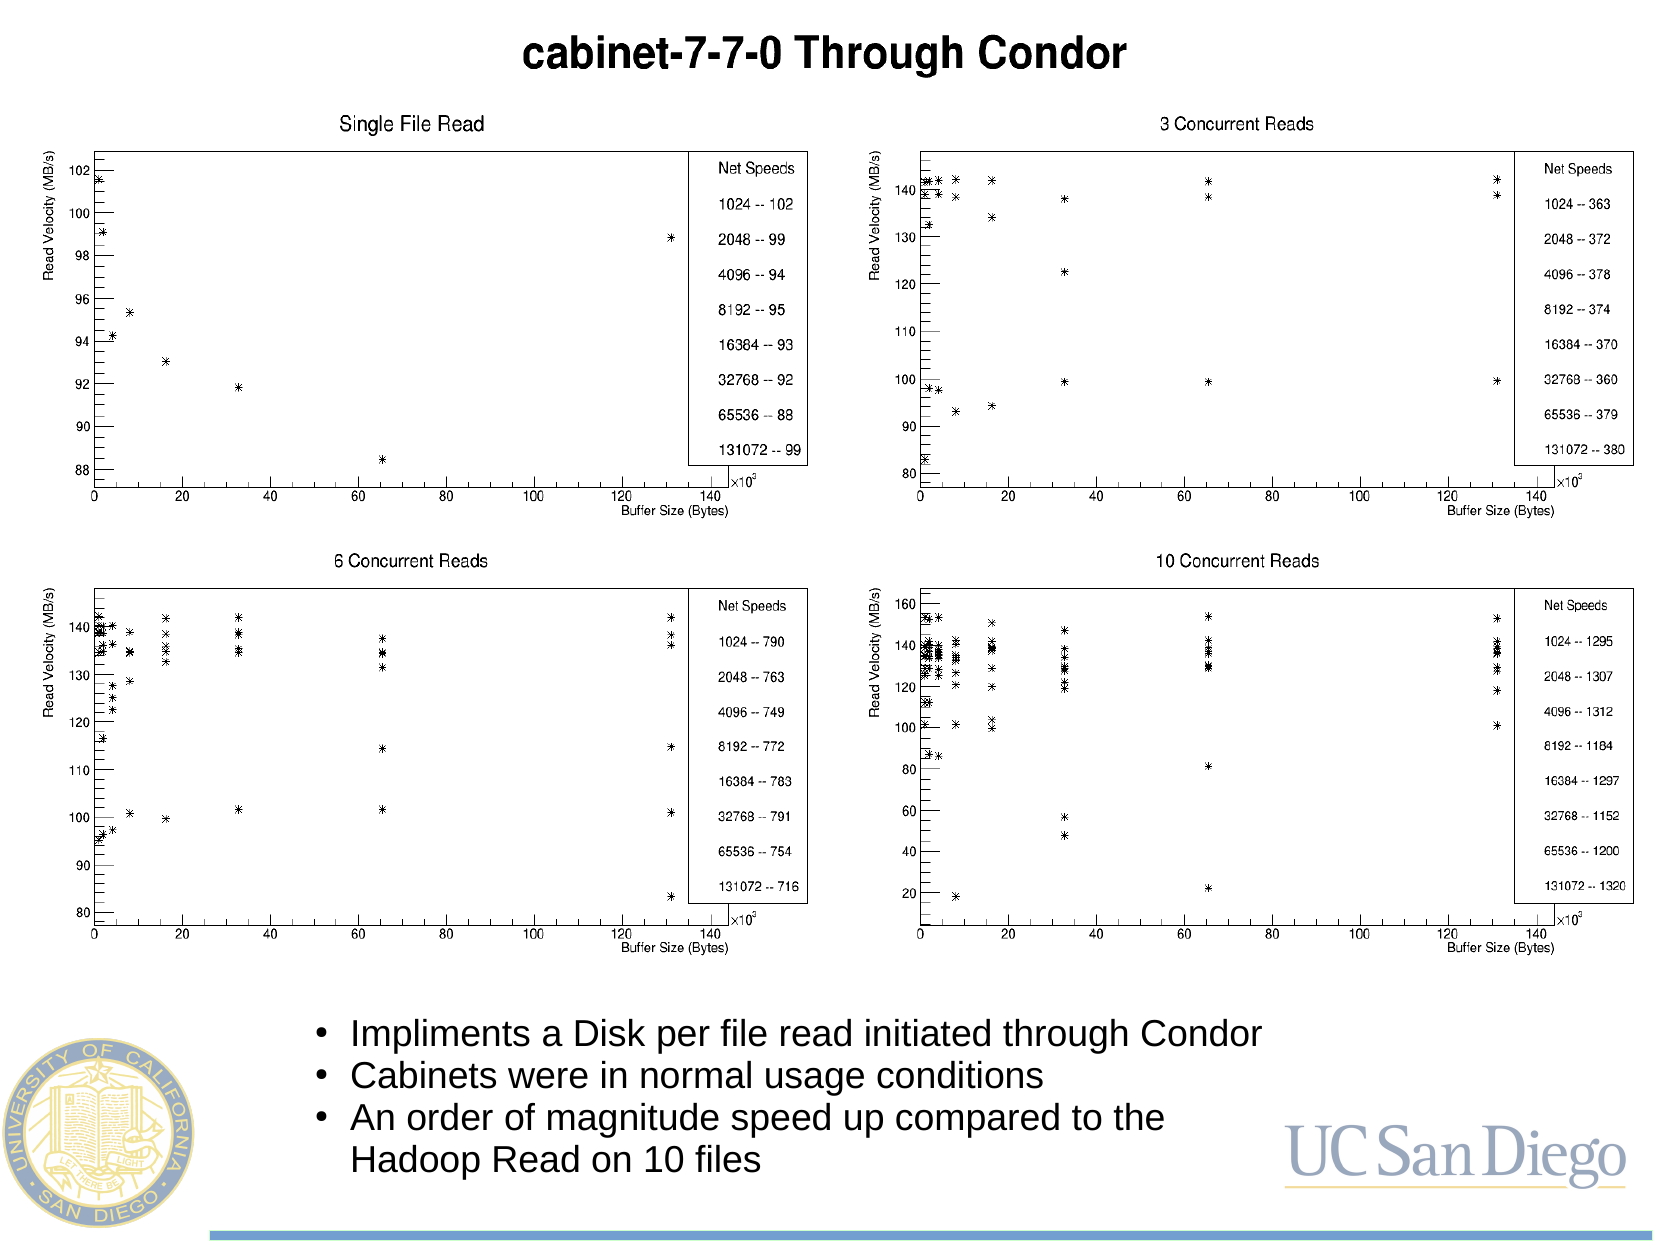

Impliments a Disk per file read initiated through Condor
Cabinets were in normal usage conditions
An order of magnitude speed up compared to the Hadoop Read on 10 files